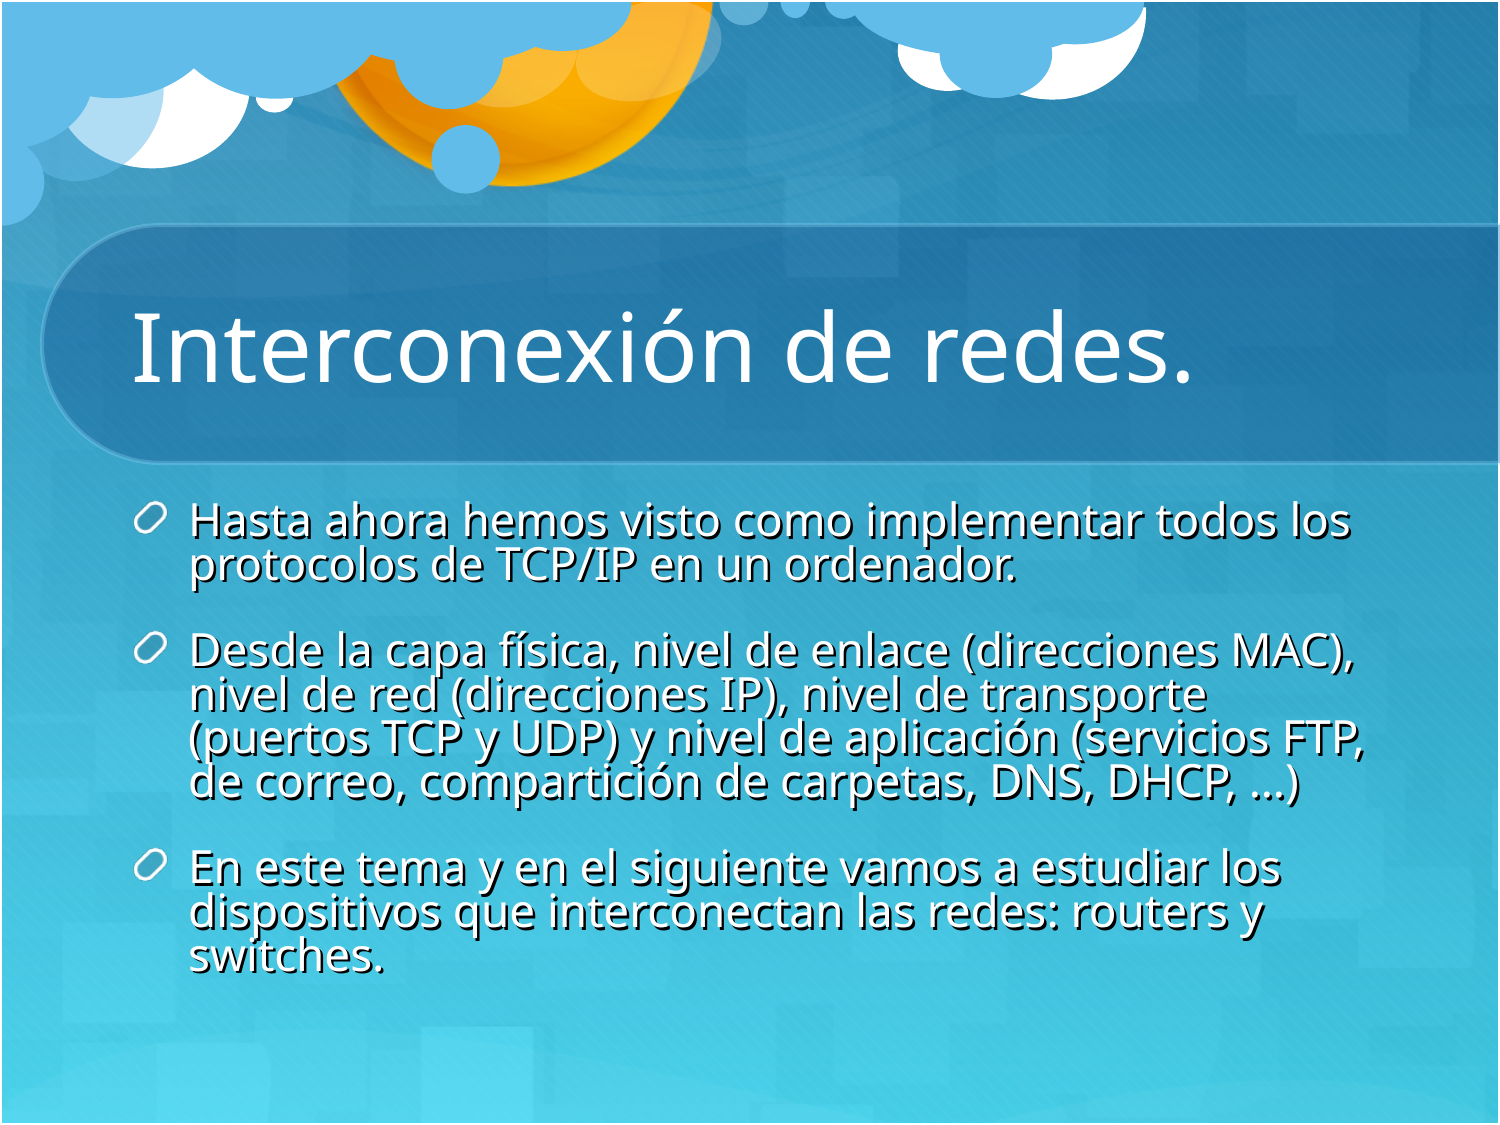

# Interconexión de redes.
Hasta ahora hemos visto como implementar todos los protocolos de TCP/IP en un ordenador.
Desde la capa física, nivel de enlace (direcciones MAC), nivel de red (direcciones IP), nivel de transporte (puertos TCP y UDP) y nivel de aplicación (servicios FTP, de correo, compartición de carpetas, DNS, DHCP, …)
En este tema y en el siguiente vamos a estudiar los dispositivos que interconectan las redes: routers y switches.